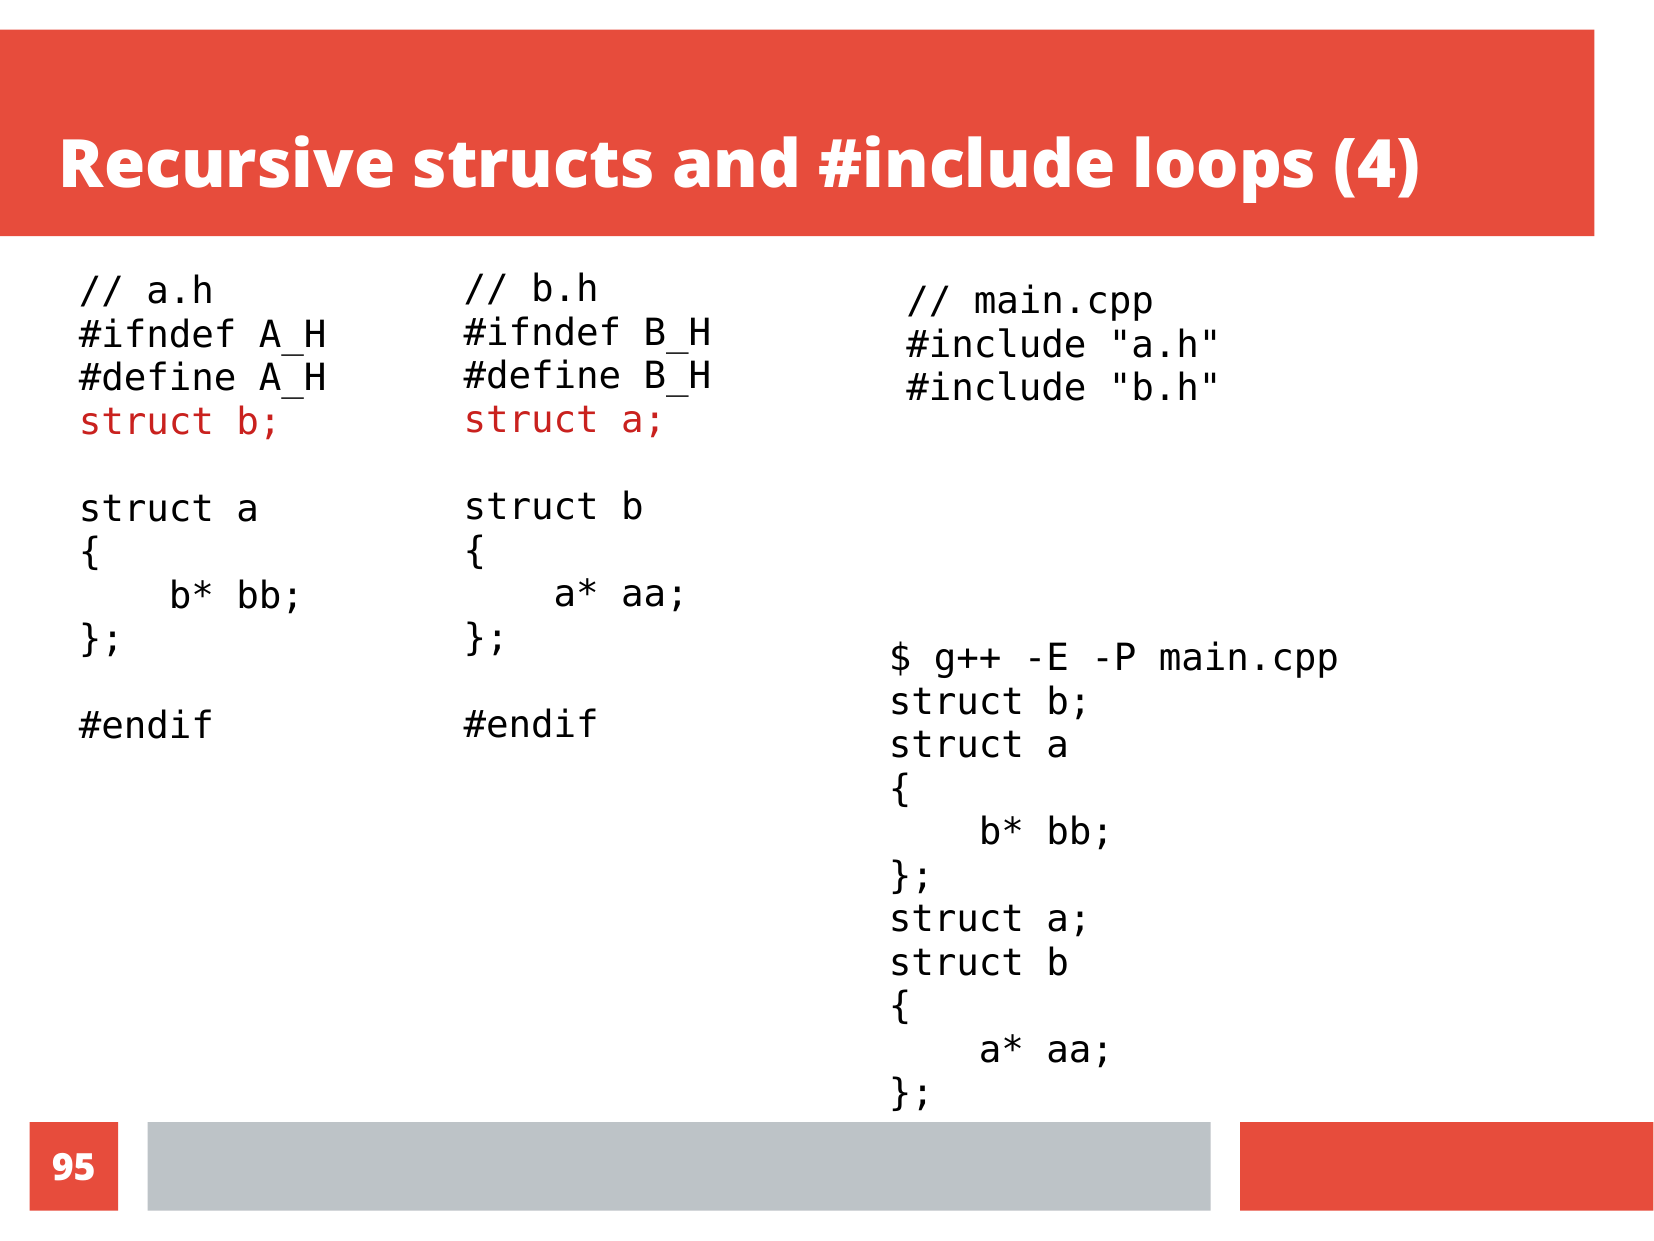

# Recursive structs and #include loops (4)
// b.h
#ifndef B_H
#define B_H
struct a;
struct b
{
 a* aa;
};
#endif
// a.h
#ifndef A_H
#define A_H
struct b;
struct a
{
 b* bb;
};
#endif
// main.cpp
#include "a.h"
#include "b.h"
$ g++ -E -P main.cpp
struct b;
struct a
{
 b* bb;
};
struct a;
struct b
{
 a* aa;
};
95